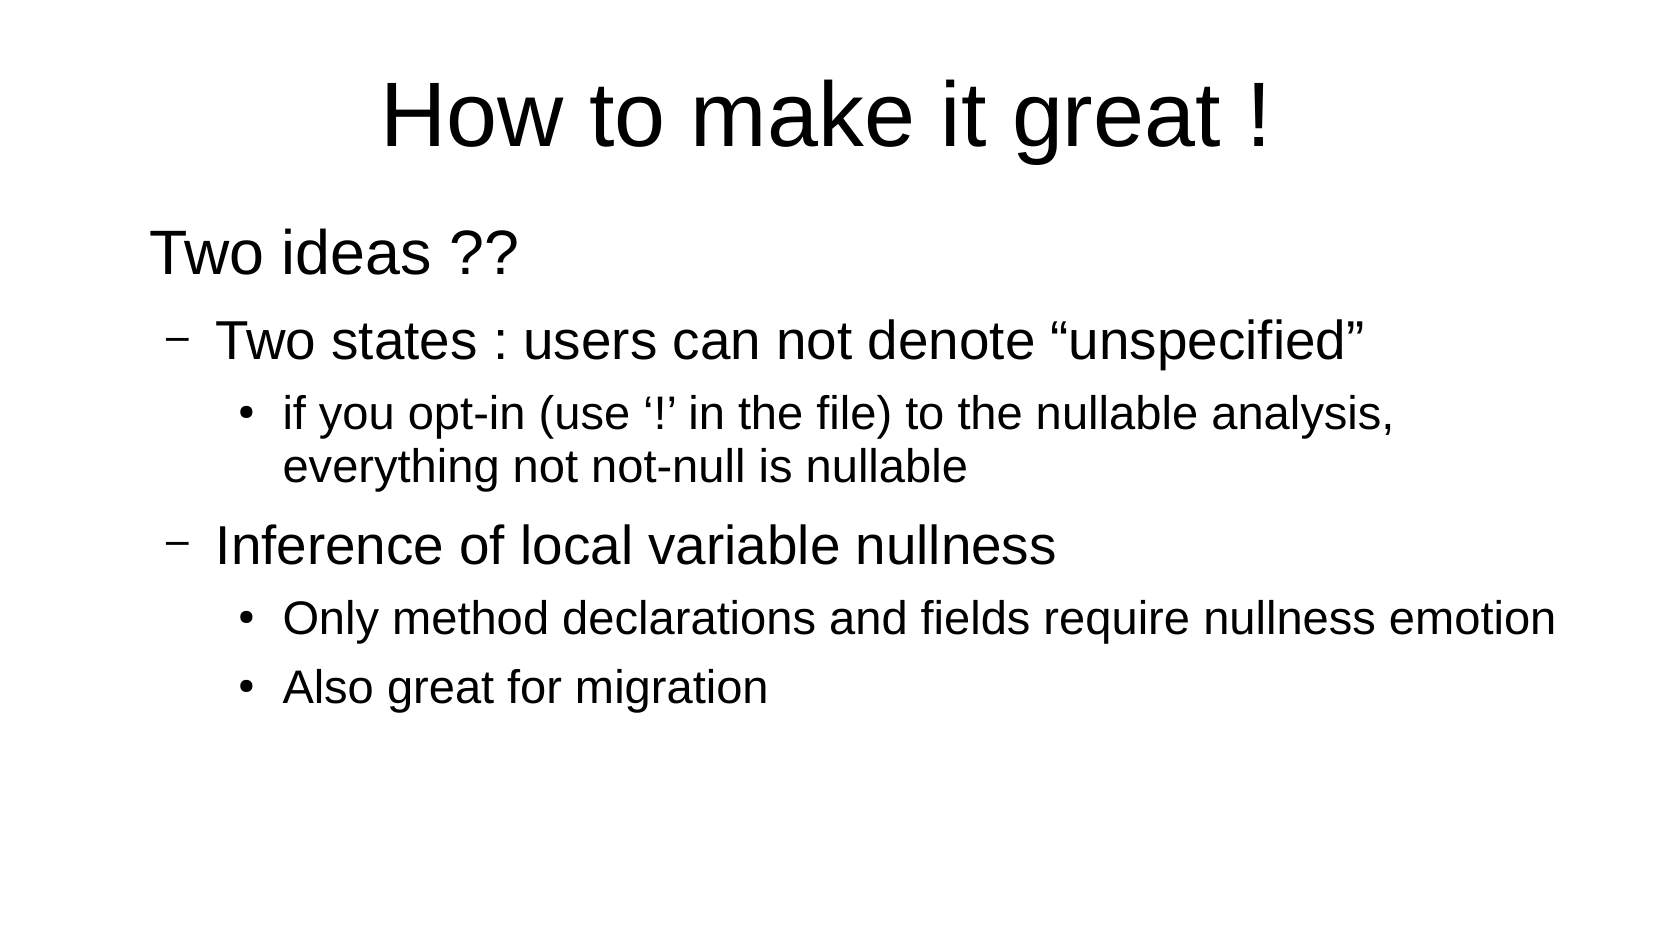

# How to make it great !
Two ideas ??
Two states : users can not denote “unspecified”
if you opt-in (use ‘!’ in the file) to the nullable analysis,
everything not not-null is nullable
Inference of local variable nullness
Only method declarations and fields require nullness emotion
Also great for migration